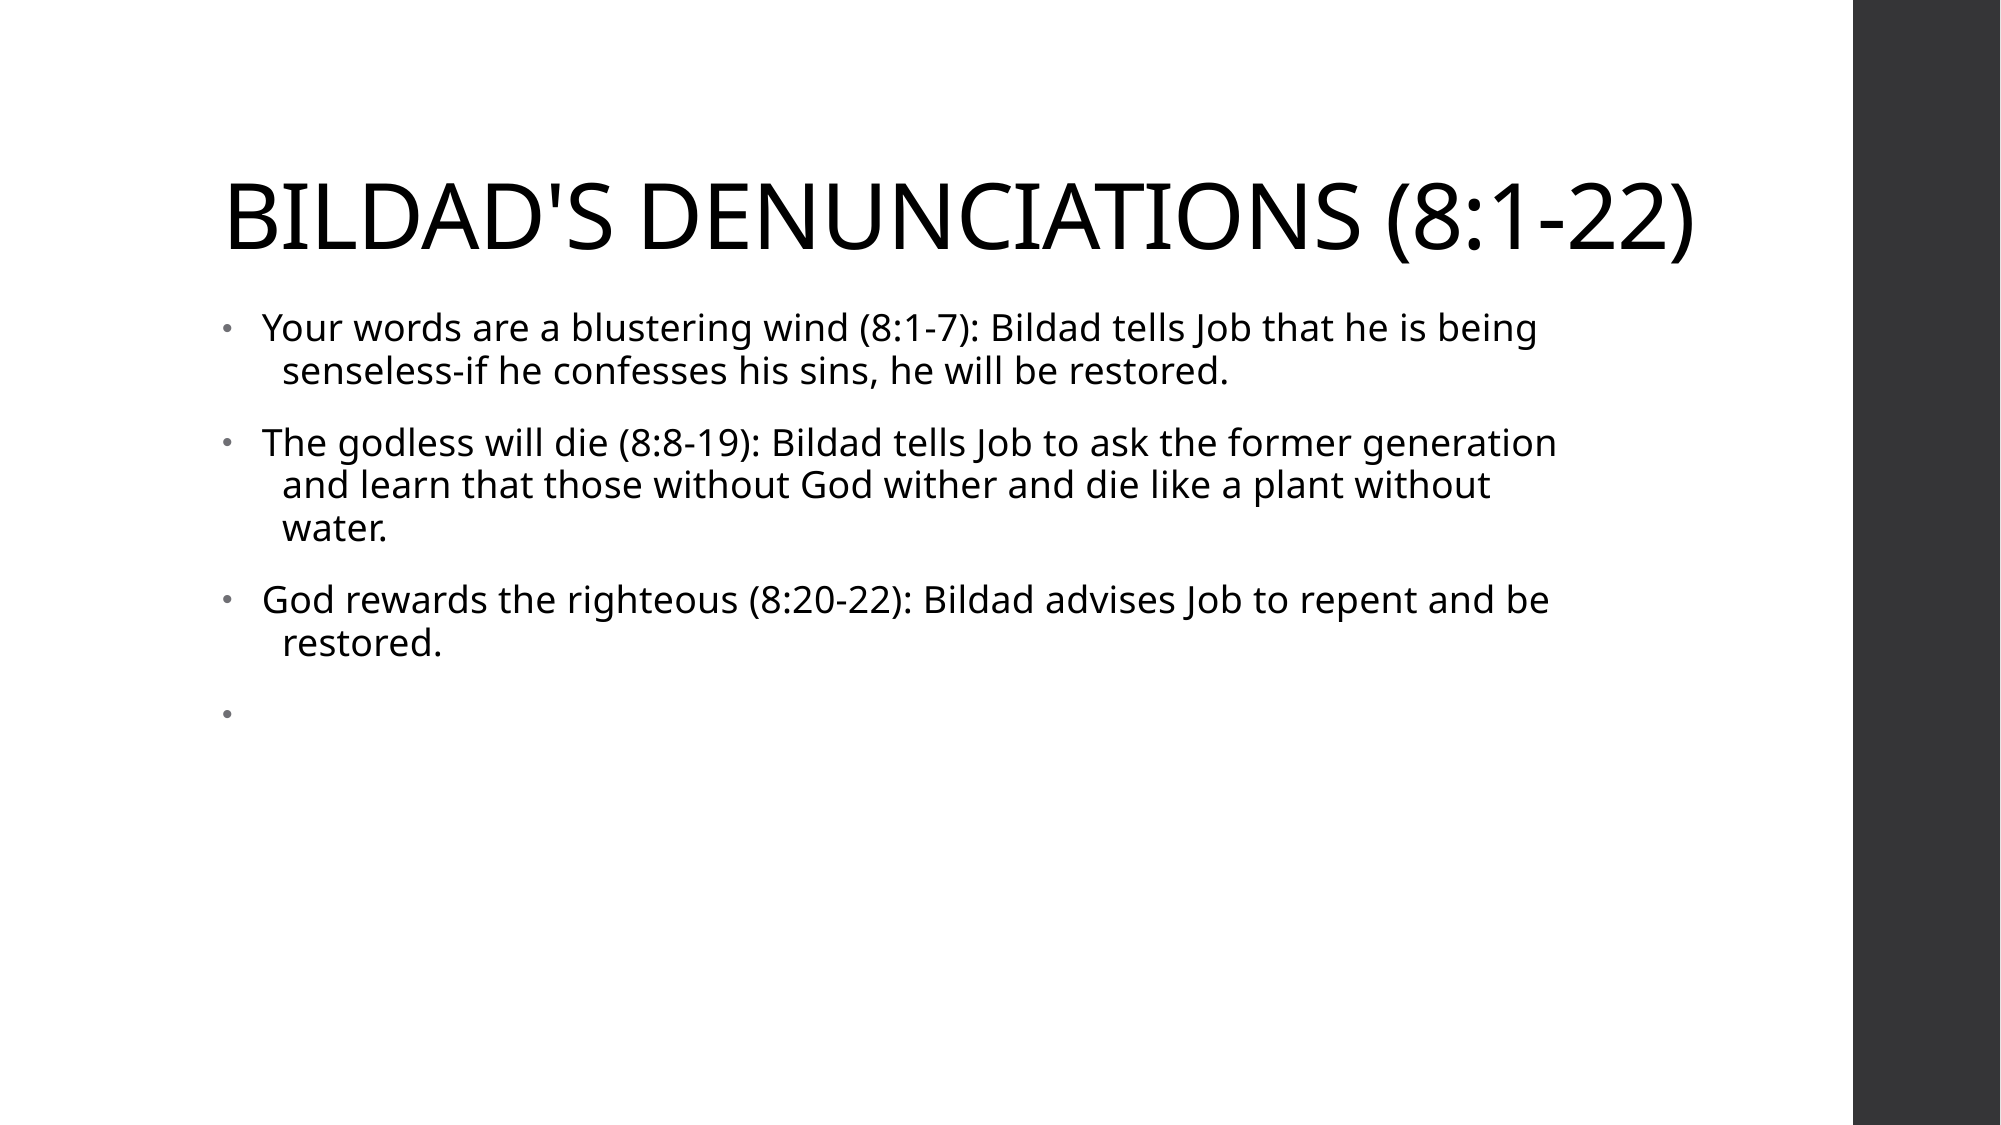

# BILDAD'S DENUNCIATIONS (8:1-22)
 Your words are a blustering wind (8:1-7): Bildad tells Job that he is being senseless-if he confesses his sins, he will be restored.
 The godless will die (8:8-19): Bildad tells Job to ask the former generation and learn that those without God wither and die like a plant without water.
 God rewards the righteous (8:20-22): Bildad advises Job to repent and be restored.